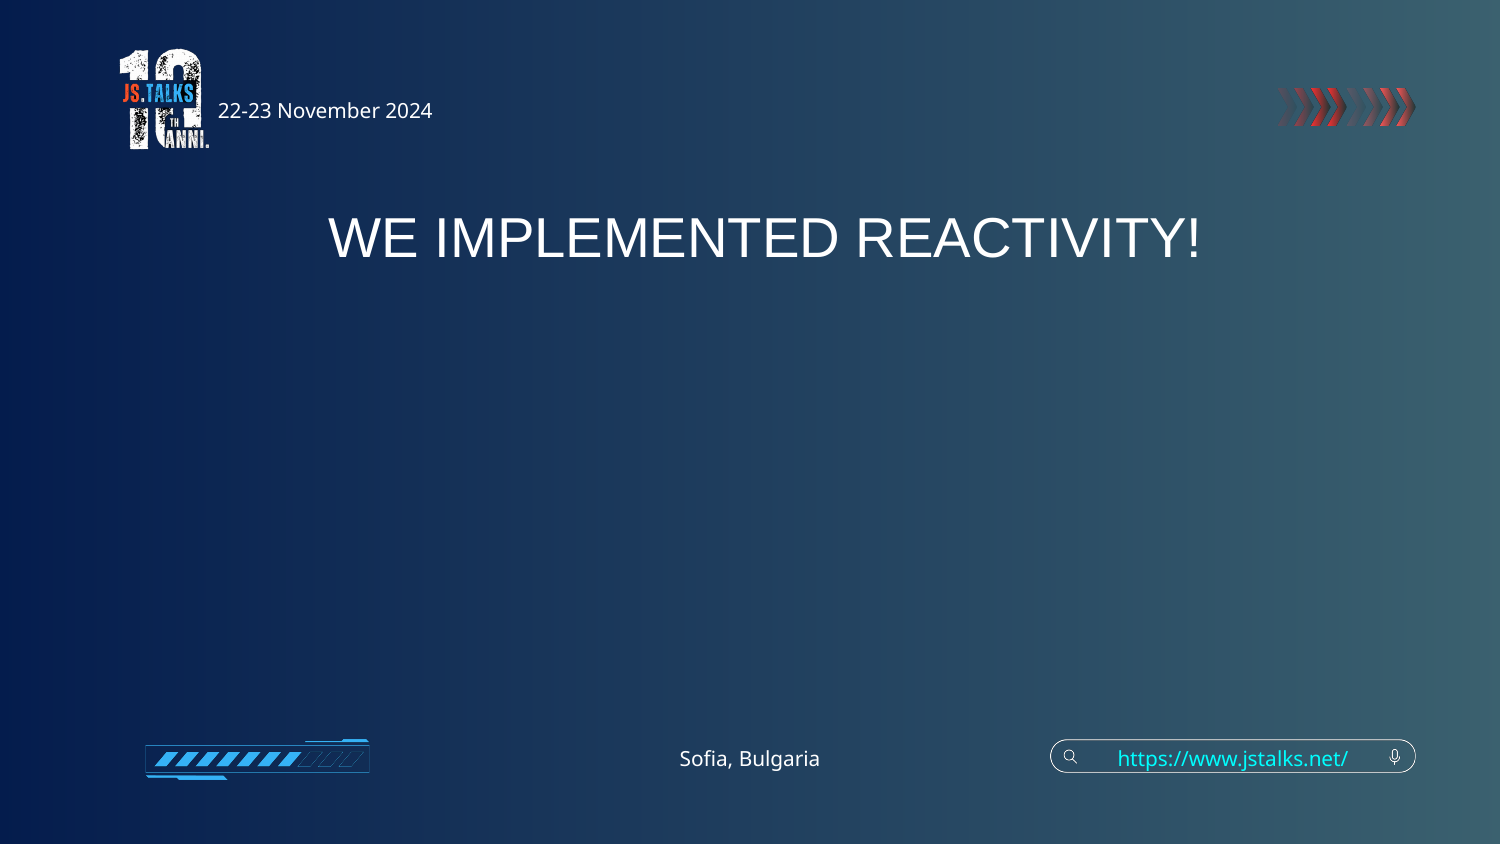

22-23 November 2024
WE IMPLEMENTED REACTIVITY!
Sofia, Bulgaria
https://www.jstalks.net/